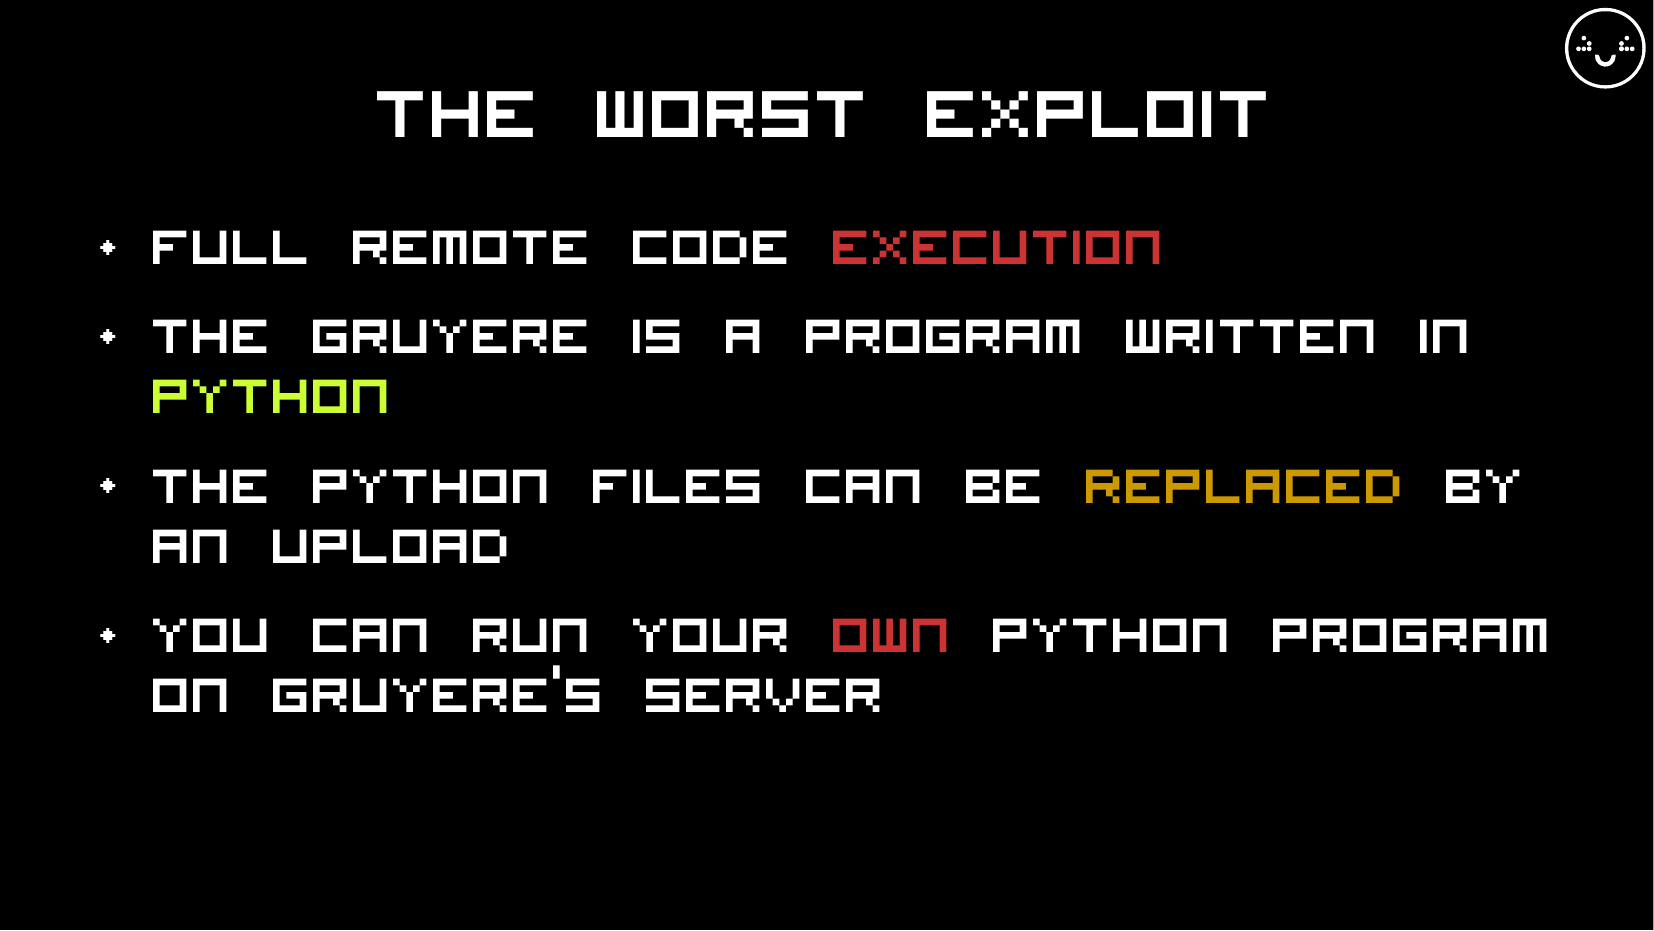

# The worst exploit
Full remote code execution
The Gruyere is a program written in python
The python files can be Replaced by an upload
you can run your own python program on gruyere’s server